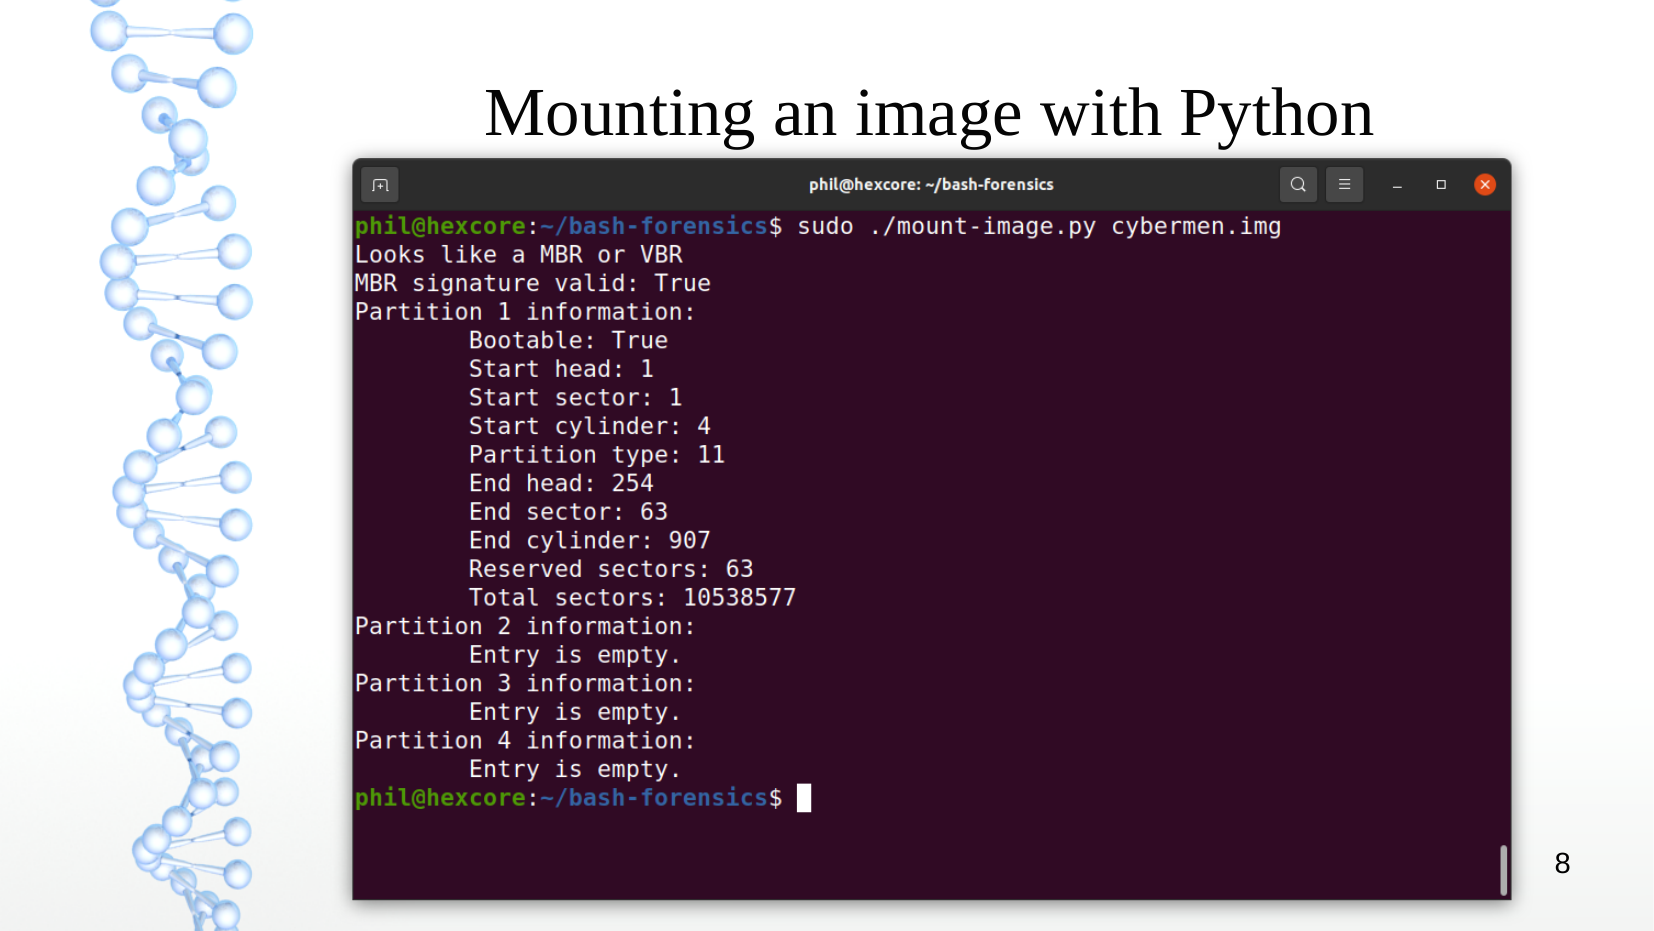

# Mounting an image with Python
8